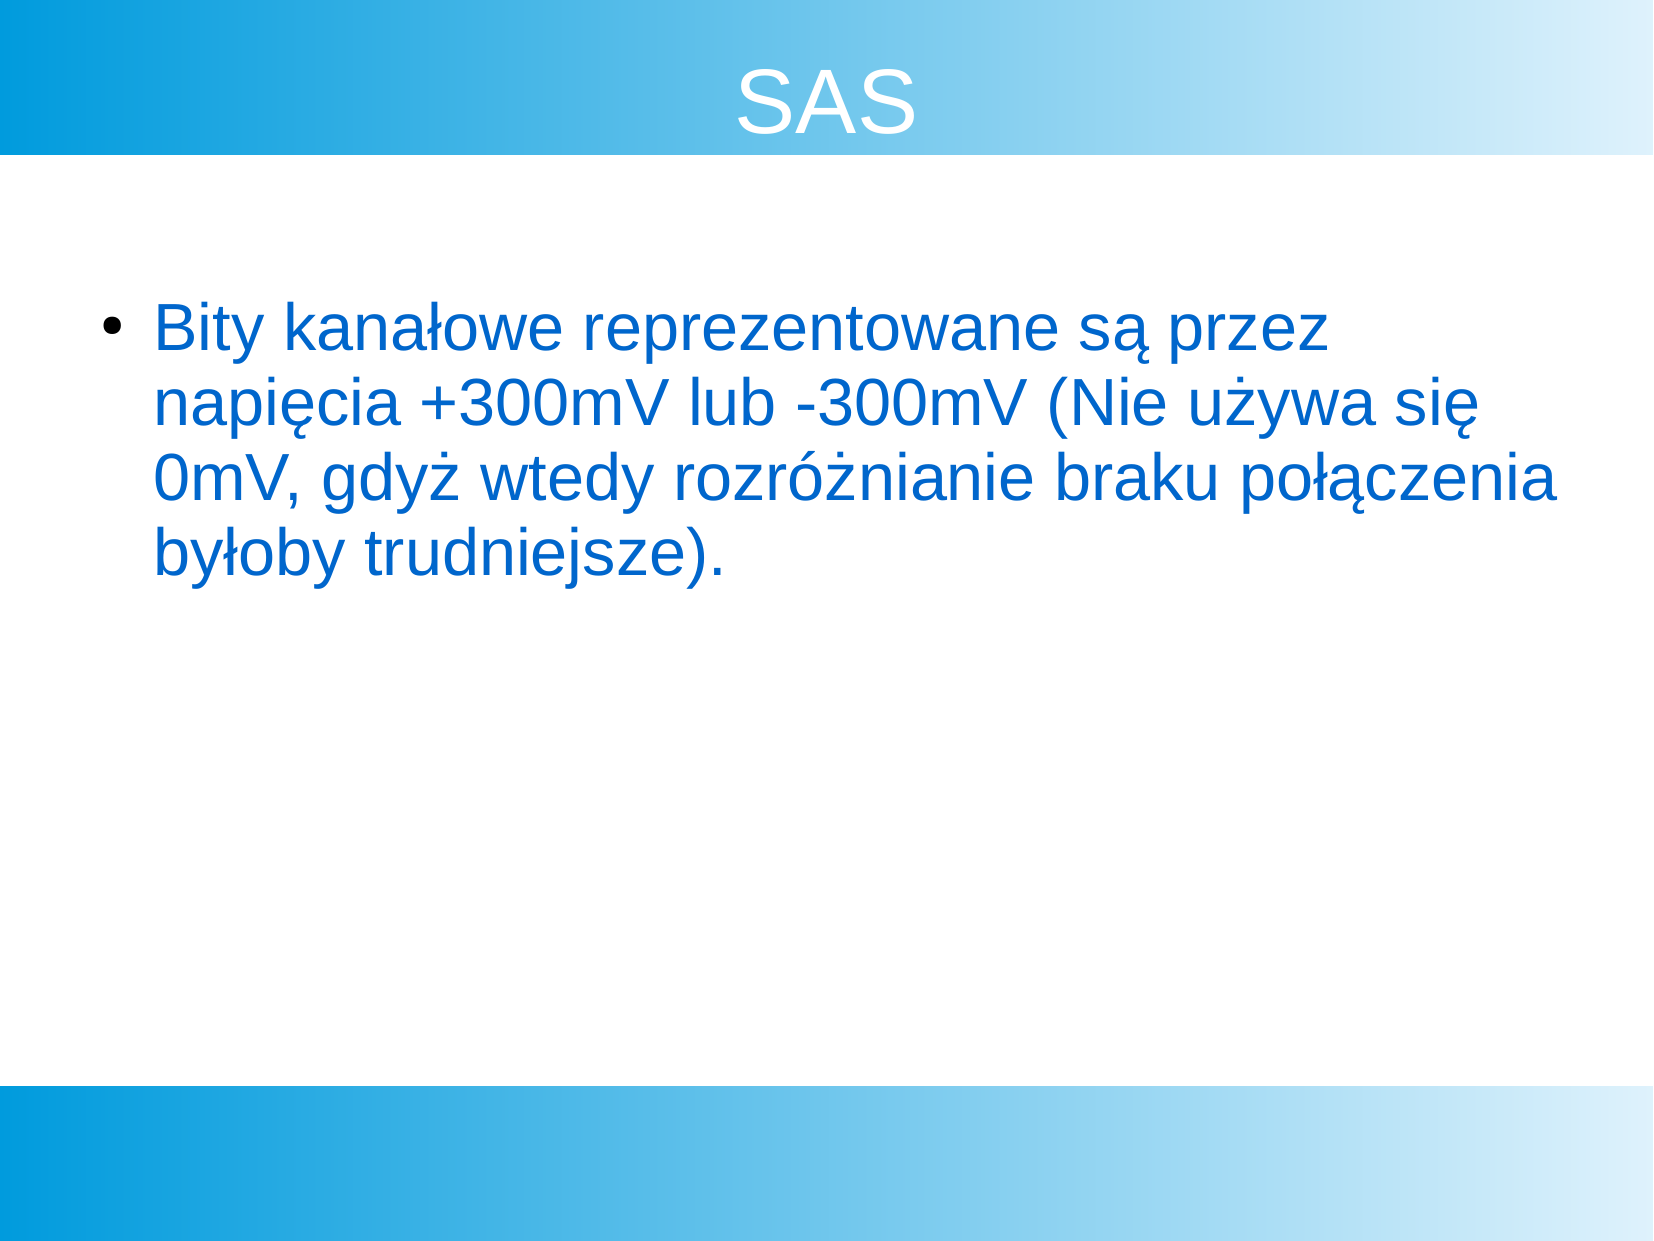

# SAS
Bity kanałowe reprezentowane są przez napięcia +300mV lub -300mV (Nie używa się 0mV, gdyż wtedy rozróżnianie braku połączenia byłoby trudniejsze).